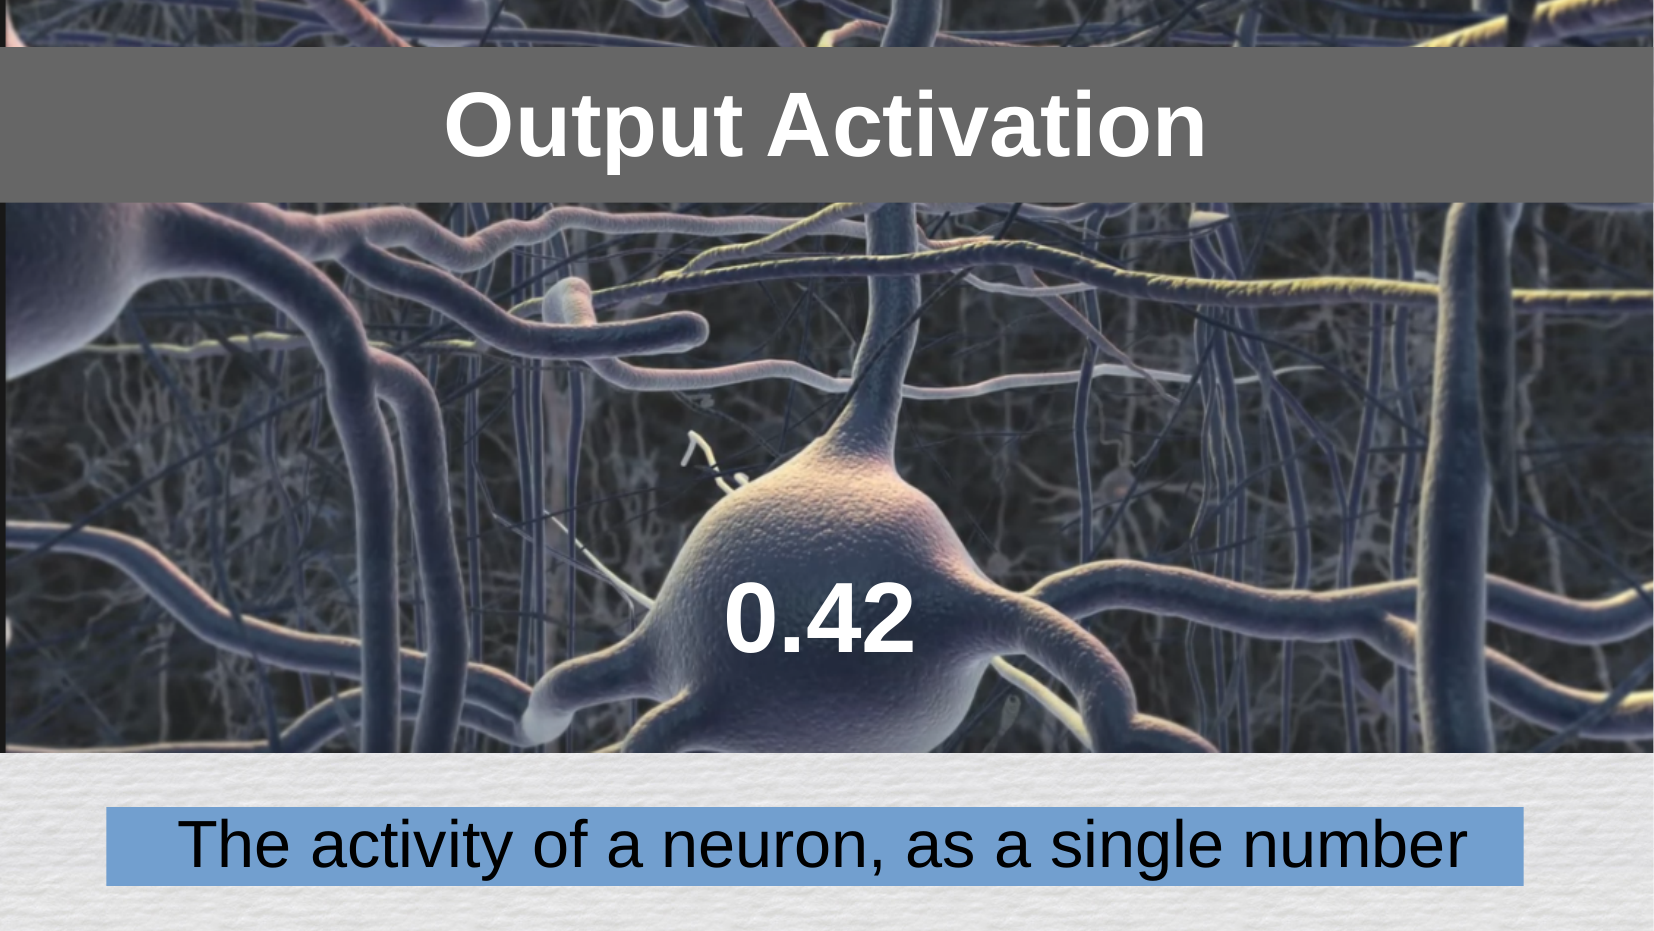

# Output Activation
0.42
The activity of a neuron, as a single number